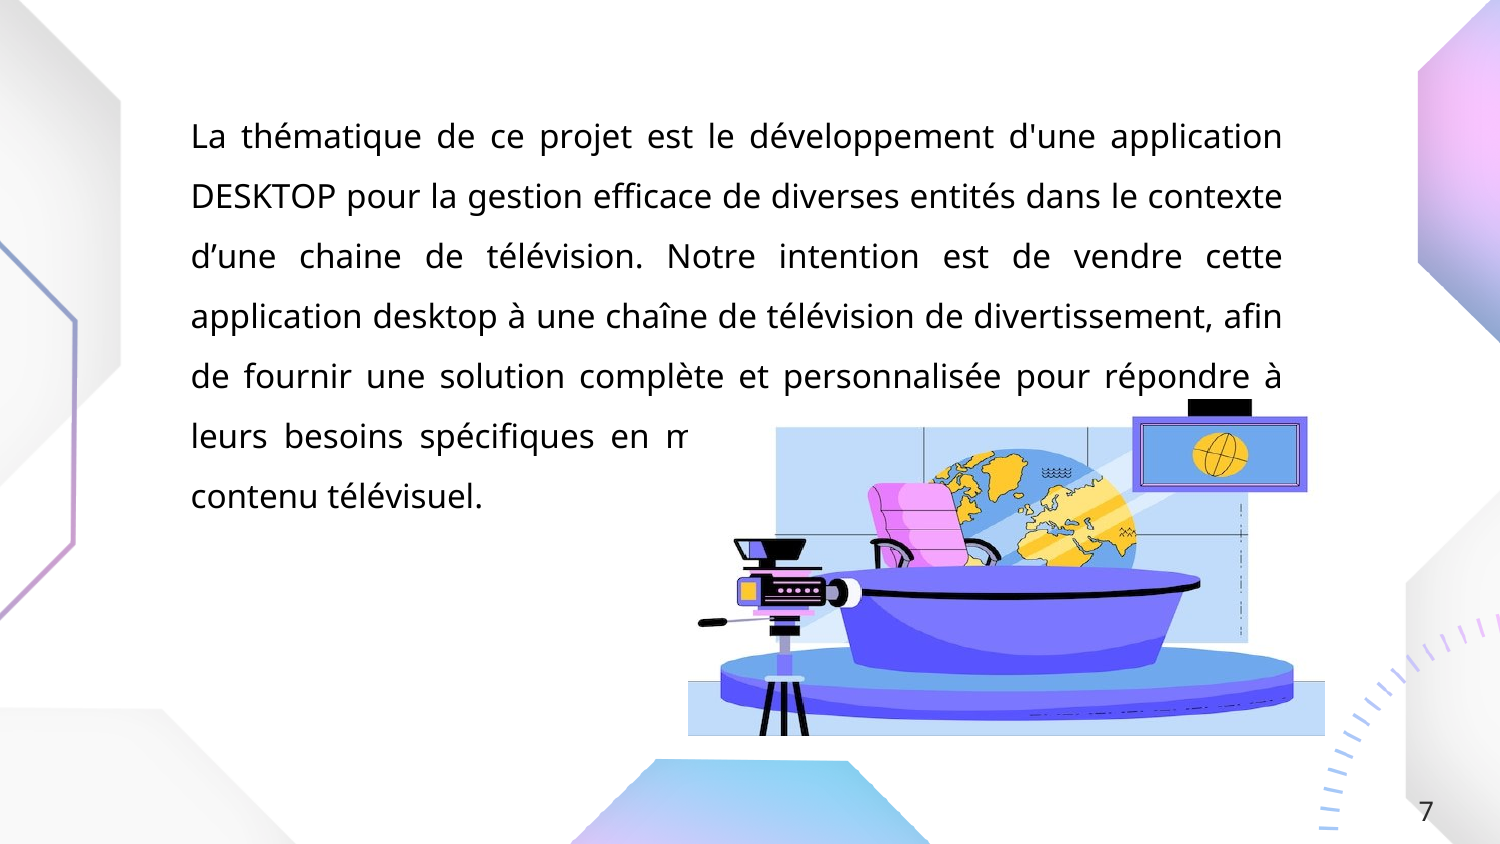

La thématique de ce projet est le développement d'une application DESKTOP pour la gestion efficace de diverses entités dans le contexte d’une chaine de télévision. Notre intention est de vendre cette application desktop à une chaîne de télévision de divertissement, afin de fournir une solution complète et personnalisée pour répondre à leurs besoins spécifiques en matière de gestion et de diffusion de contenu télévisuel.